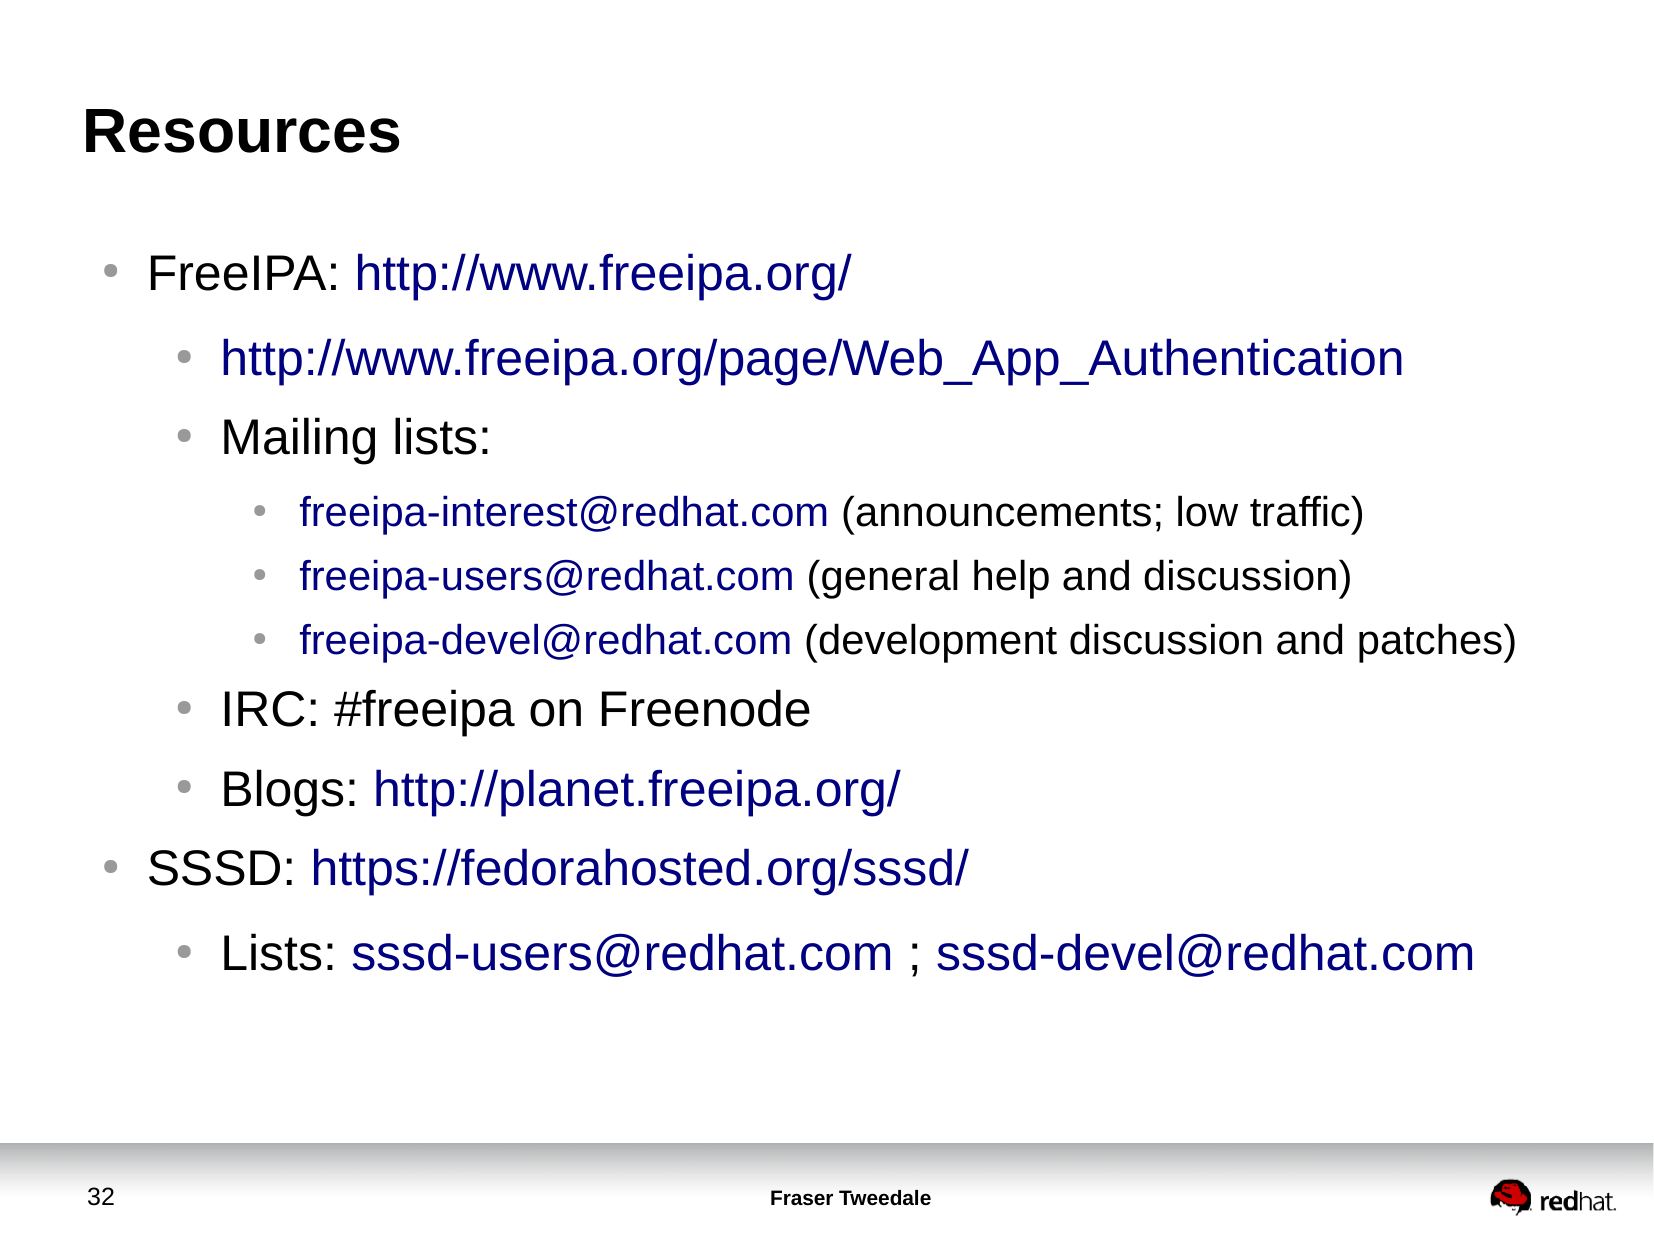

# Resources
FreeIPA: http://www.freeipa.org/
http://www.freeipa.org/page/Web_App_Authentication
Mailing lists:
freeipa-interest@redhat.com (announcements; low traffic)
freeipa-users@redhat.com (general help and discussion)
freeipa-devel@redhat.com (development discussion and patches)
IRC: #freeipa on Freenode
Blogs: http://planet.freeipa.org/
SSSD: https://fedorahosted.org/sssd/
Lists: sssd-users@redhat.com ; sssd-devel@redhat.com